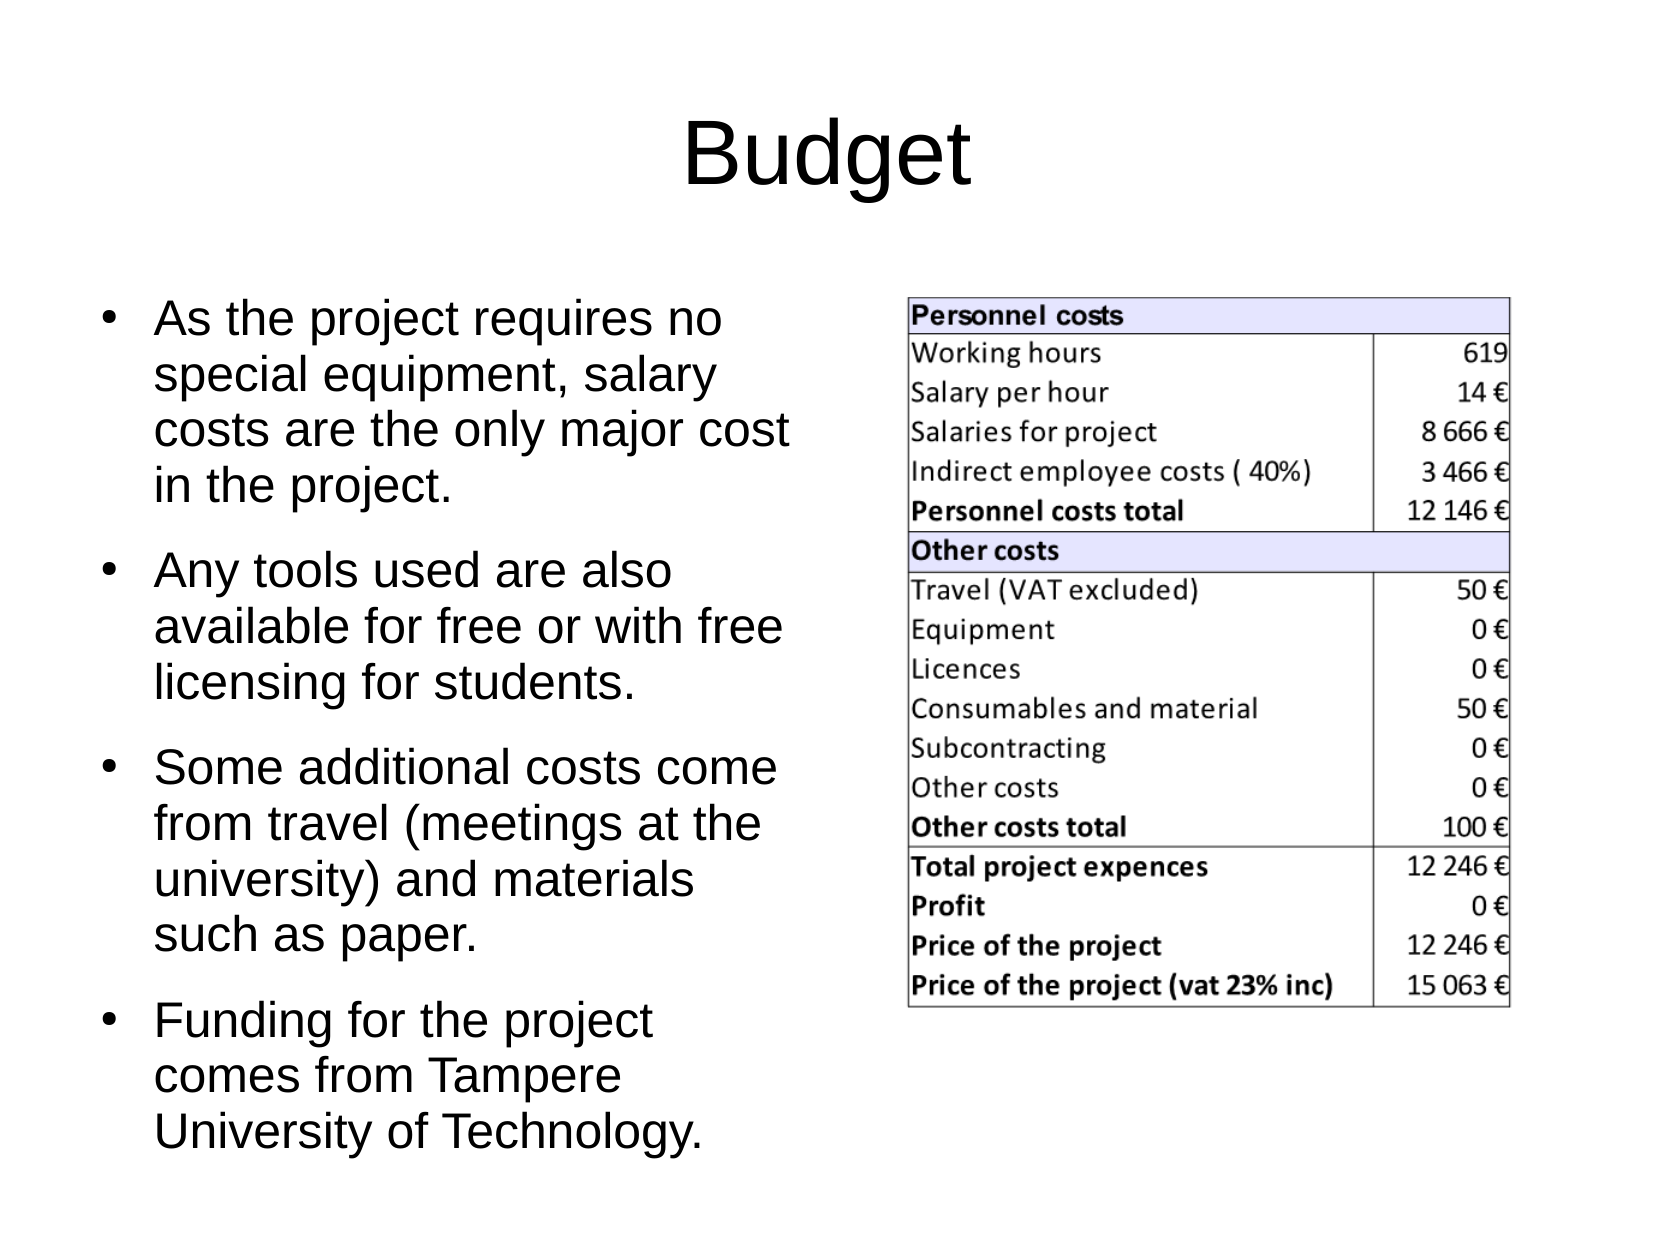

# Budget
As the project requires no special equipment, salary costs are the only major cost in the project.
Any tools used are also available for free or with free licensing for students.
Some additional costs come from travel (meetings at the university) and materials such as paper.
Funding for the project comes from Tampere University of Technology.